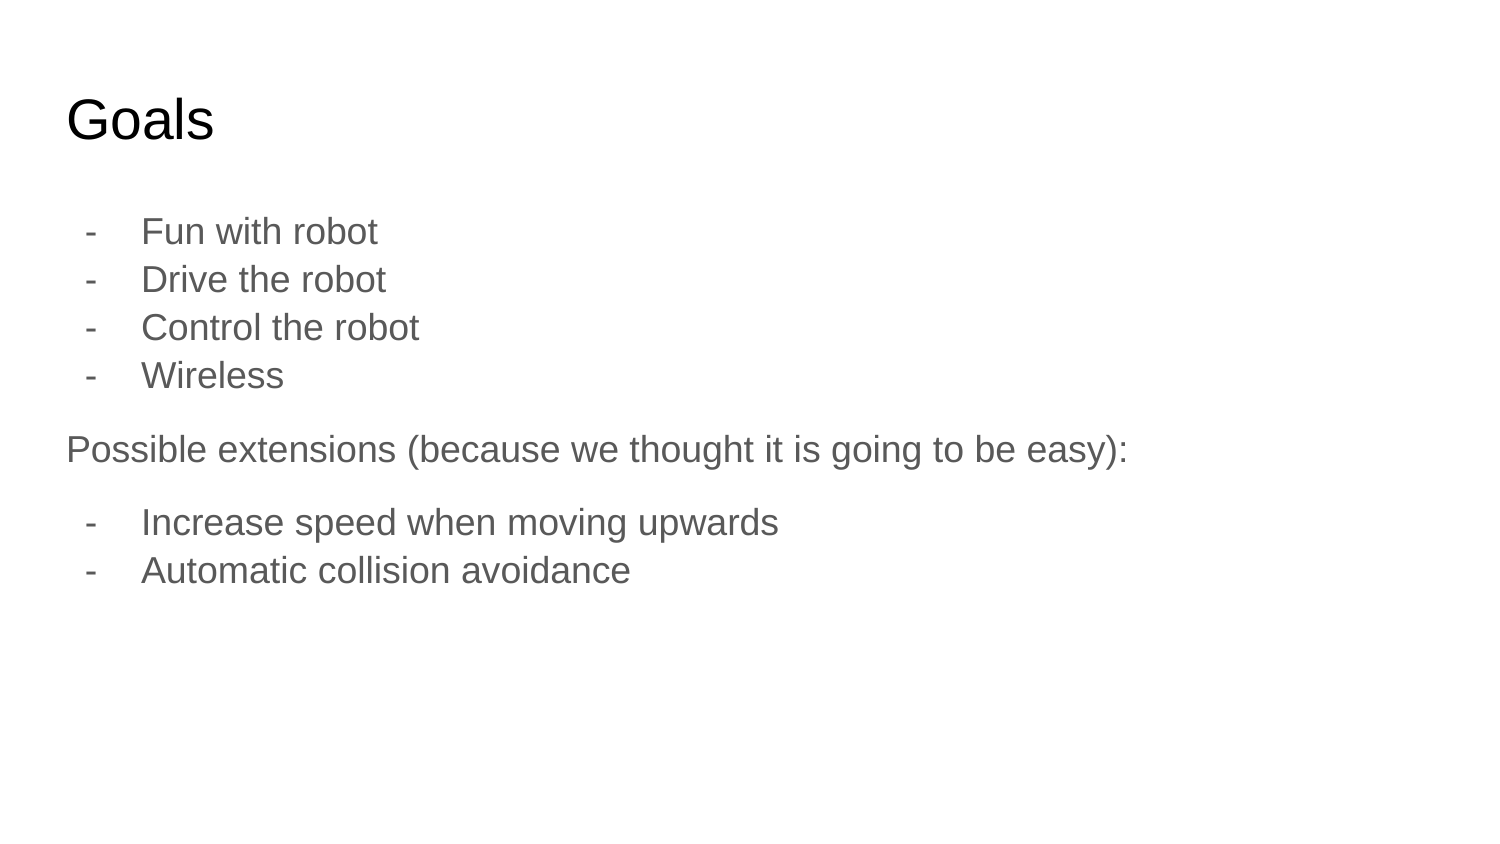

# Goals
Fun with robot
Drive the robot
Control the robot
Wireless
Possible extensions (because we thought it is going to be easy):
Increase speed when moving upwards
Automatic collision avoidance